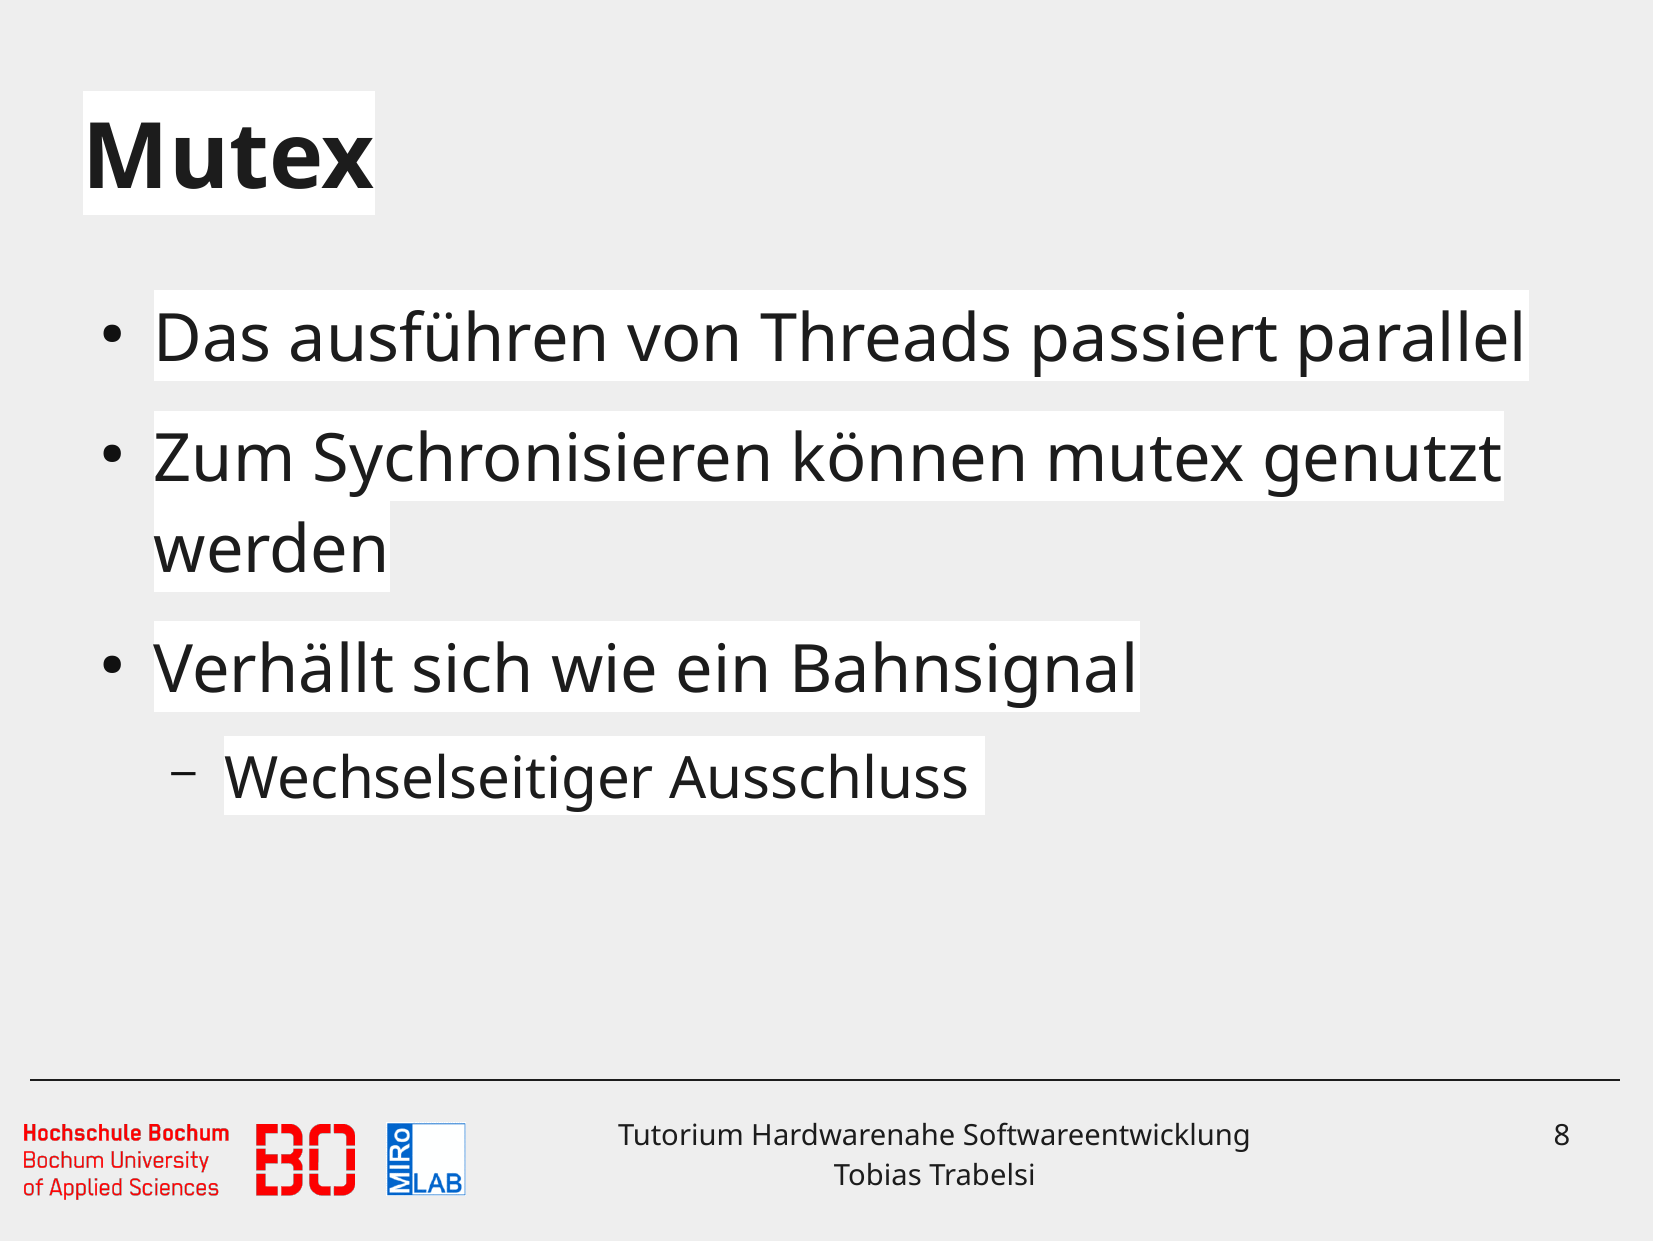

# Mutex
Das ausführen von Threads passiert parallel
Zum Sychronisieren können mutex genutzt werden
Verhällt sich wie ein Bahnsignal
Wechselseitiger Ausschluss
Vanessa Böhrk - Tutorium Hardwarenahe Softwareentwicklung
8